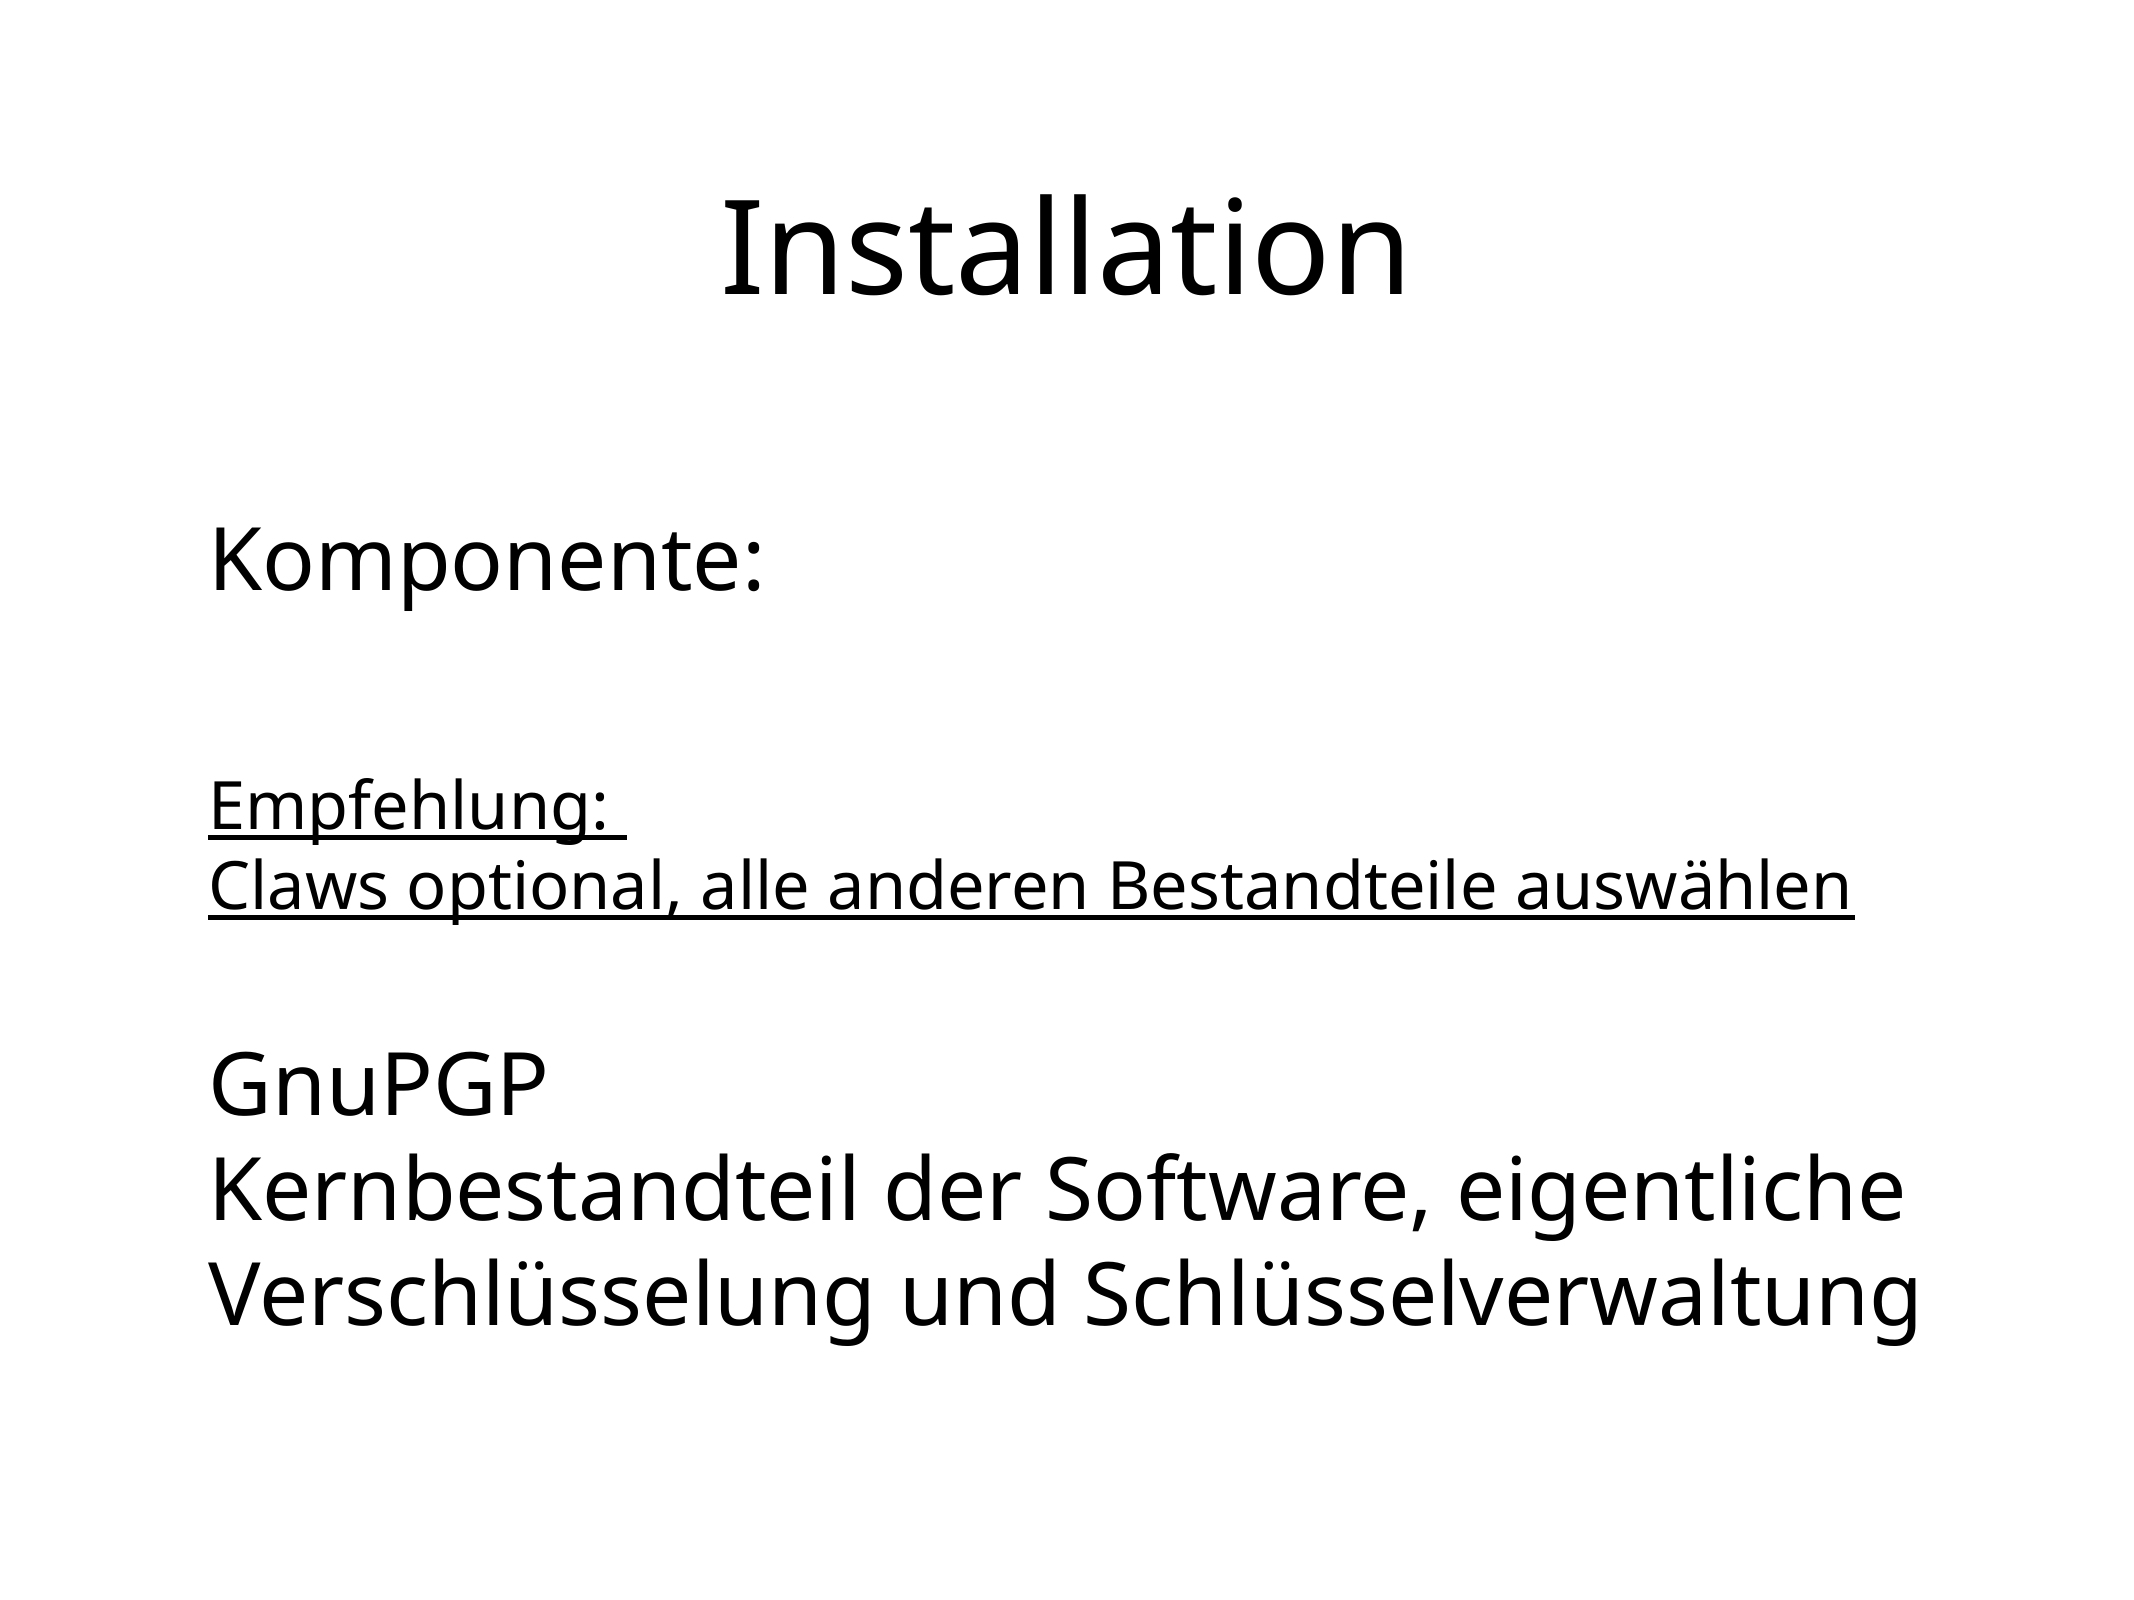

# Installation
Komponente:
Empfehlung:
Claws optional, alle anderen Bestandteile auswählen
GnuPGP
Kernbestandteil der Software, eigentliche Verschlüsselung und Schlüsselverwaltung